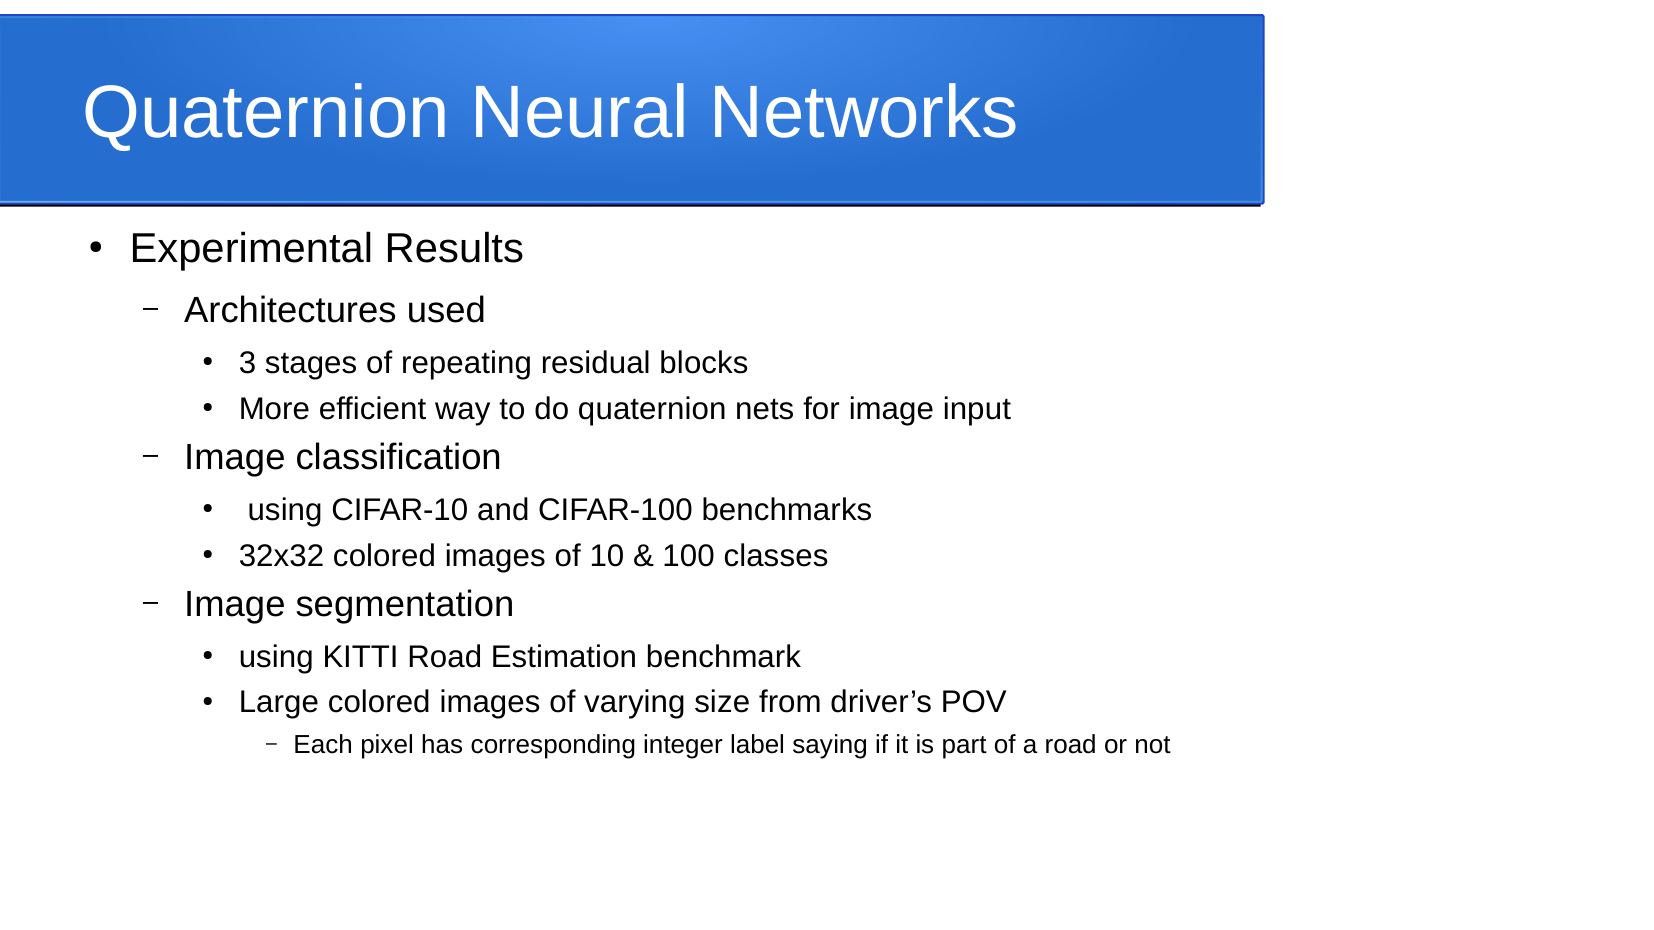

# Quaternion Neural Networks
Experimental Results
Architectures used
3 stages of repeating residual blocks
More efficient way to do quaternion nets for image input
Image classification
 using CIFAR-10 and CIFAR-100 benchmarks
32x32 colored images of 10 & 100 classes
Image segmentation
using KITTI Road Estimation benchmark
Large colored images of varying size from driver’s POV
Each pixel has corresponding integer label saying if it is part of a road or not